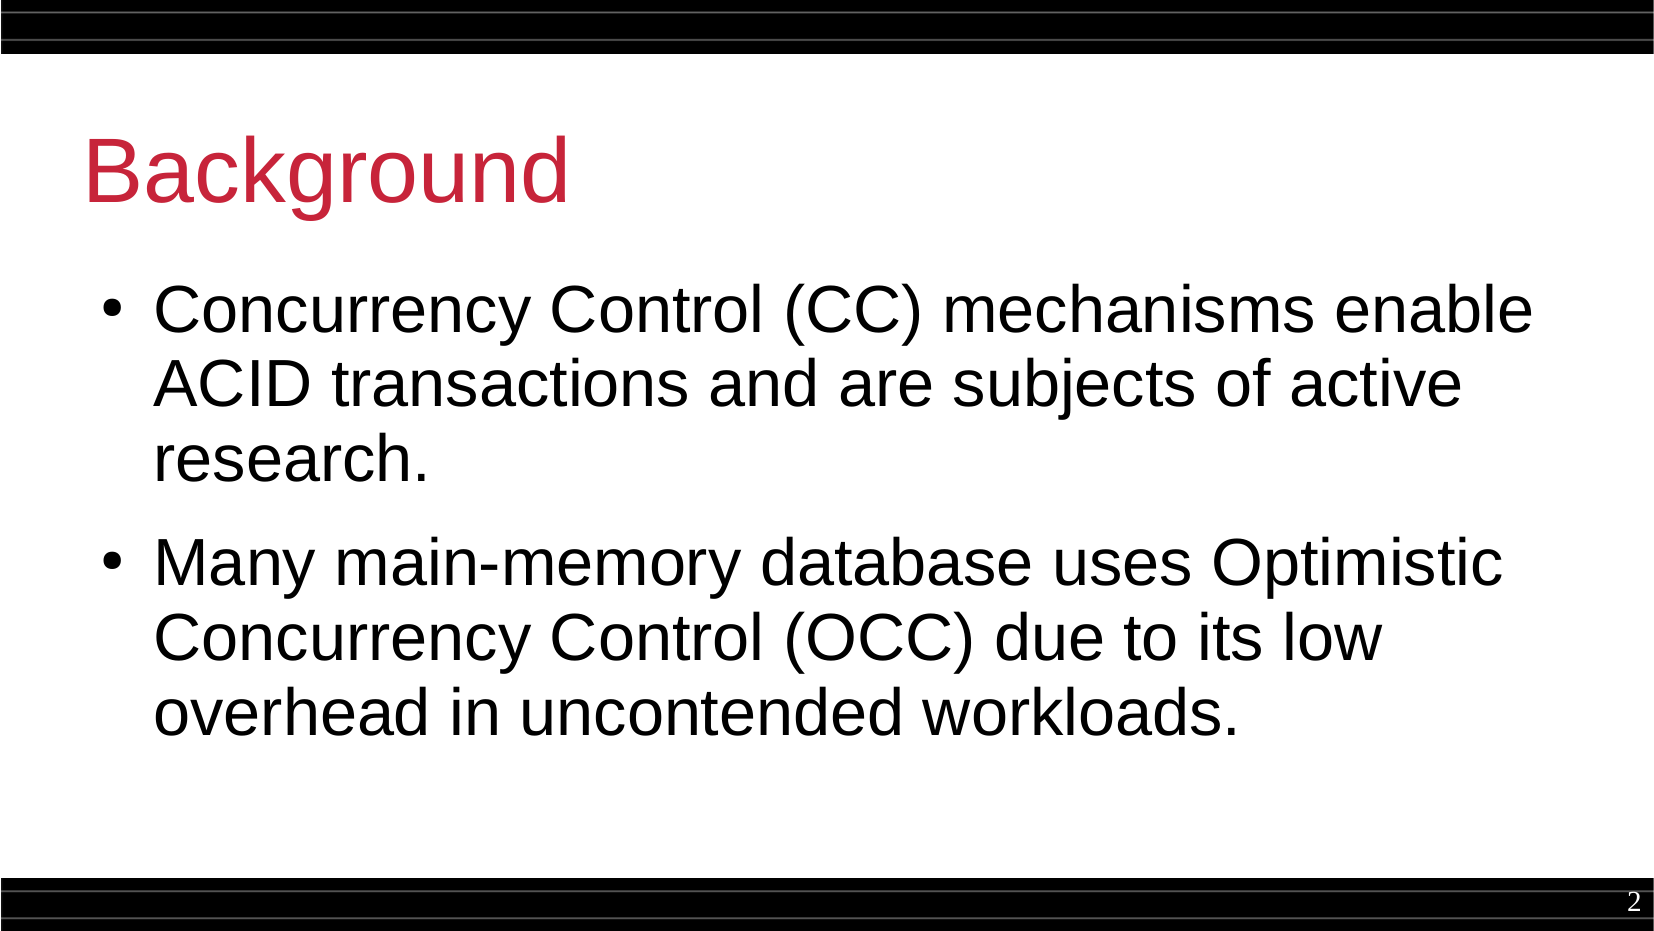

# Background
Concurrency Control (CC) mechanisms enable ACID transactions and are subjects of active research.
Many main-memory database uses Optimistic Concurrency Control (OCC) due to its low overhead in uncontended workloads.